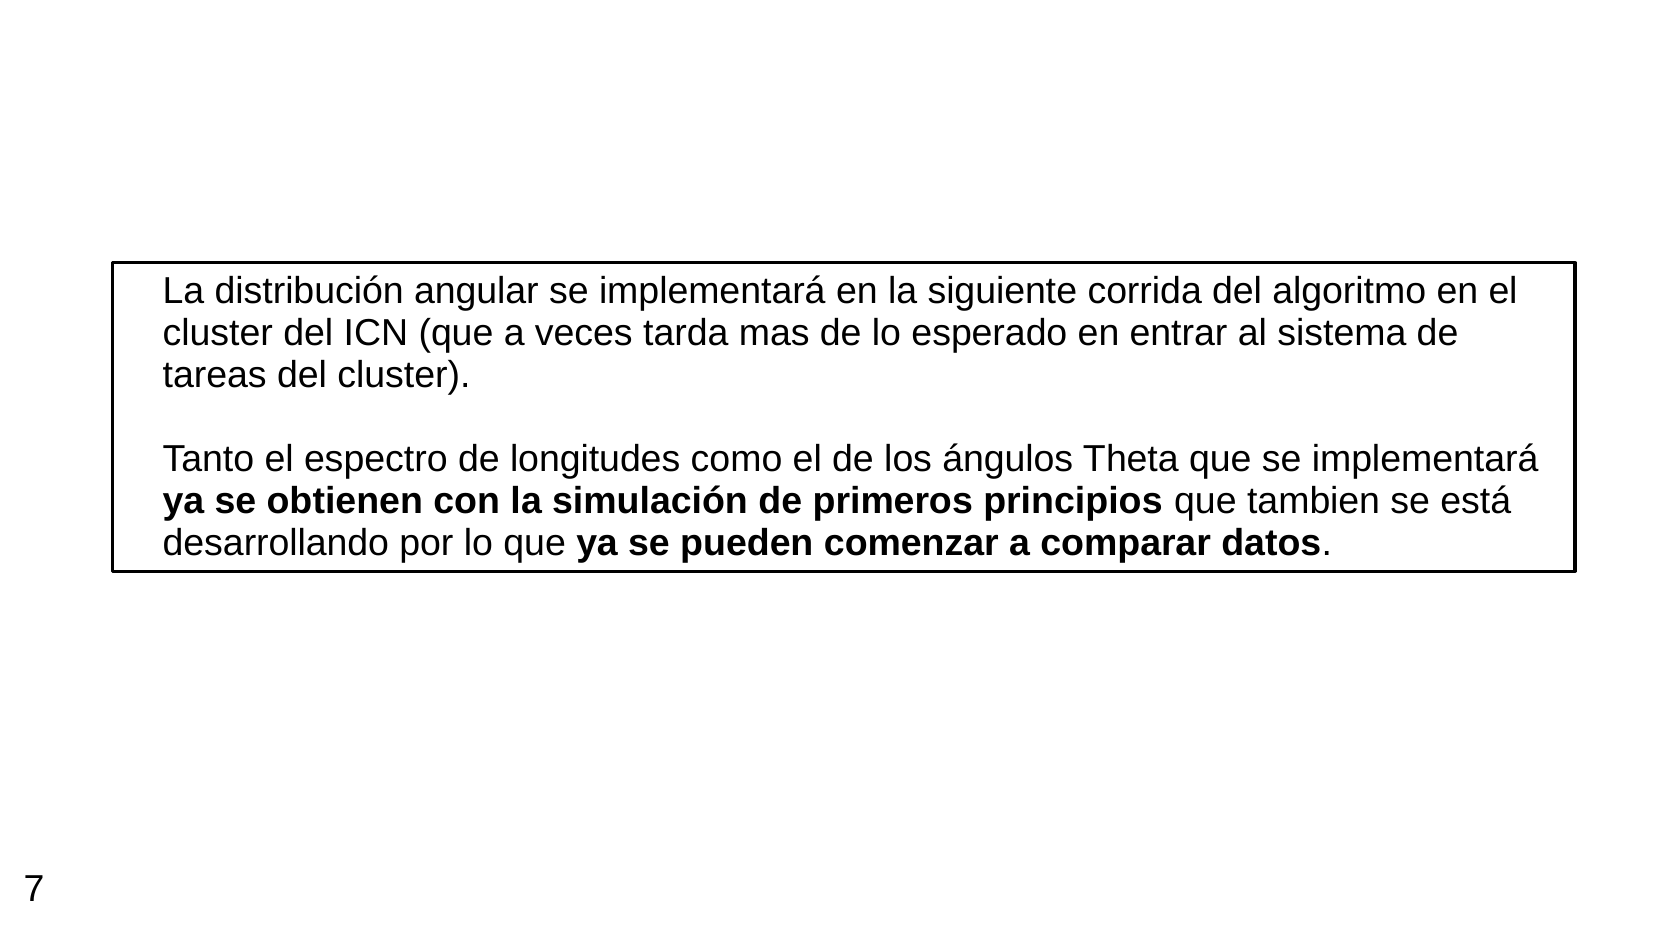

La distribución angular se implementará en la siguiente corrida del algoritmo en el cluster del ICN (que a veces tarda mas de lo esperado en entrar al sistema de tareas del cluster).
Tanto el espectro de longitudes como el de los ángulos Theta que se implementará ya se obtienen con la simulación de primeros principios que tambien se está desarrollando por lo que ya se pueden comenzar a comparar datos.